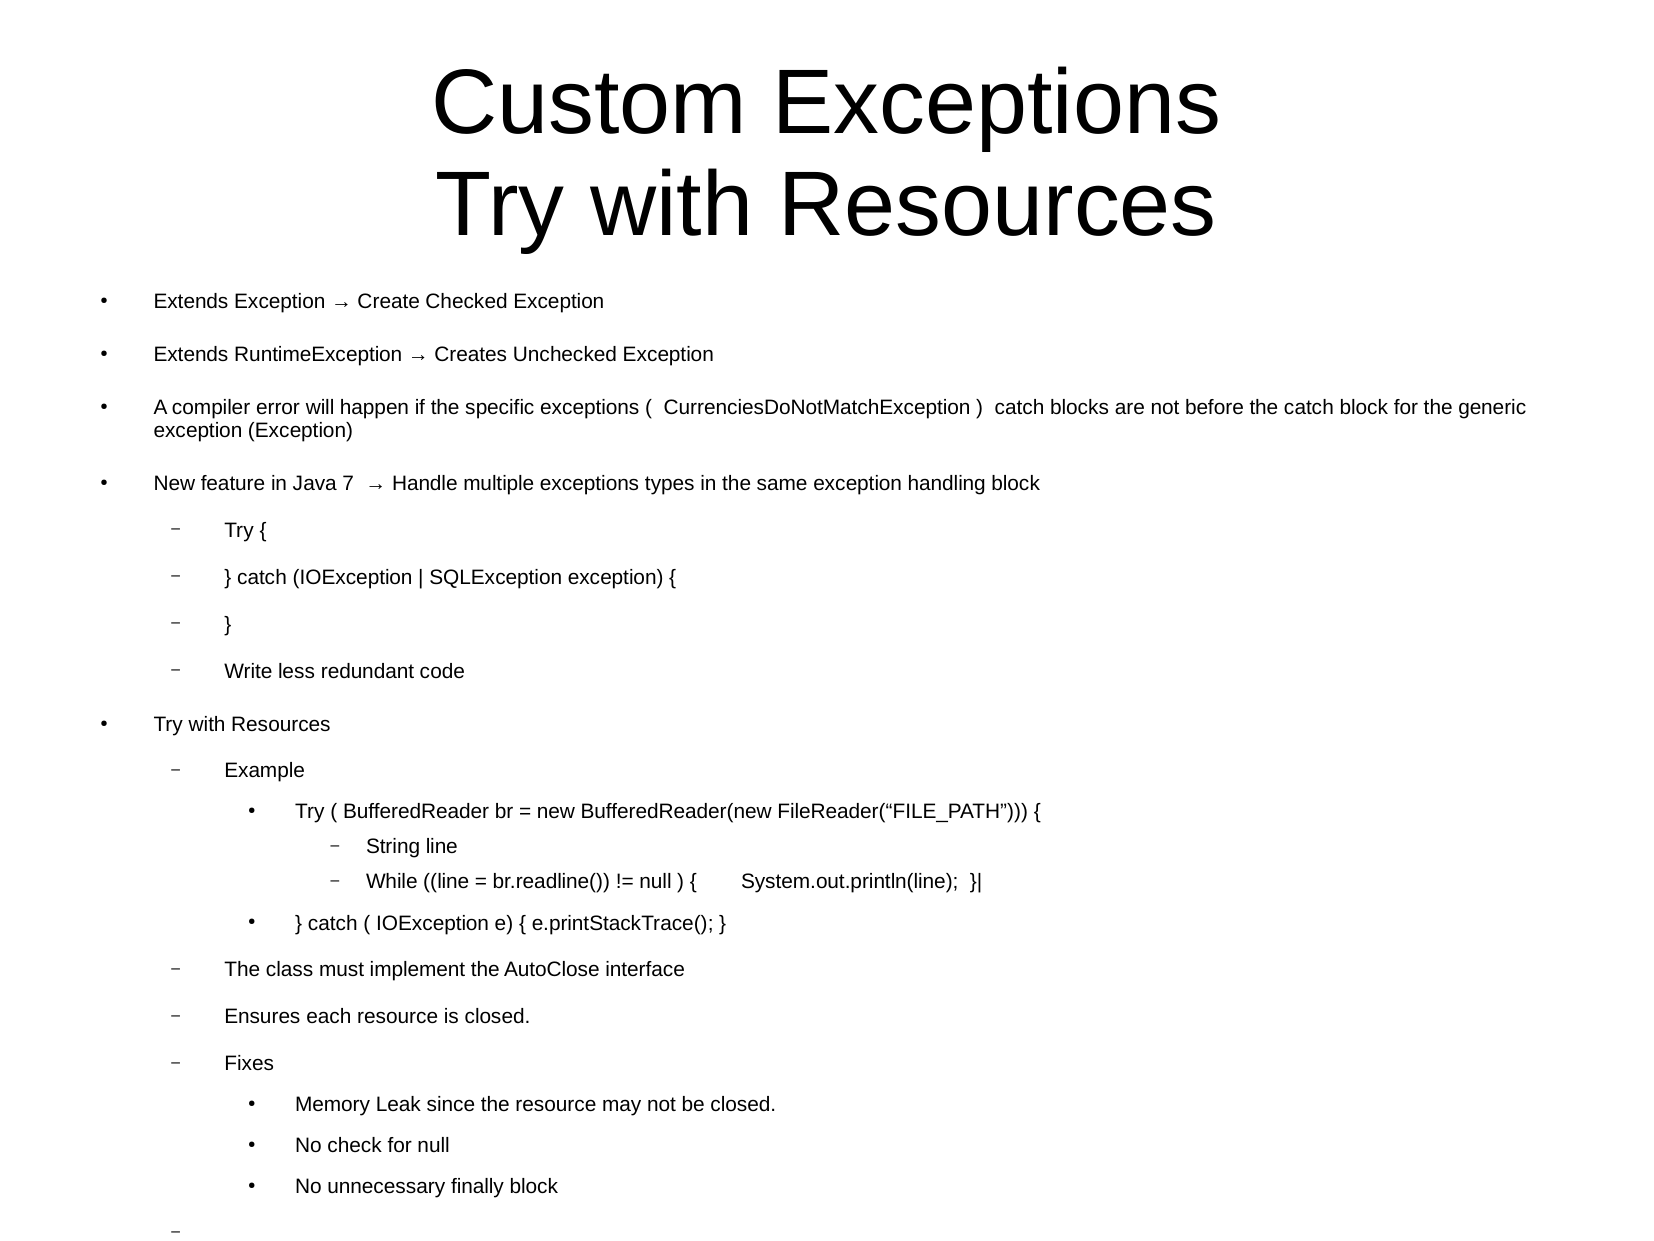

# Custom Exceptions Try with Resources
Extends Exception → Create Checked Exception
Extends RuntimeException → Creates Unchecked Exception
A compiler error will happen if the specific exceptions ( CurrenciesDoNotMatchException ) catch blocks are not before the catch block for the generic exception (Exception)
New feature in Java 7 → Handle multiple exceptions types in the same exception handling block
Try {
} catch (IOException | SQLException exception) {
}
Write less redundant code
Try with Resources
Example
Try ( BufferedReader br = new BufferedReader(new FileReader(“FILE_PATH”))) {
String line
While ((line = br.readline()) != null ) { 	System.out.println(line); }|
} catch ( IOException e) { e.printStackTrace(); }
The class must implement the AutoClose interface
Ensures each resource is closed.
Fixes
Memory Leak since the resource may not be closed.
No check for null
No unnecessary finally block